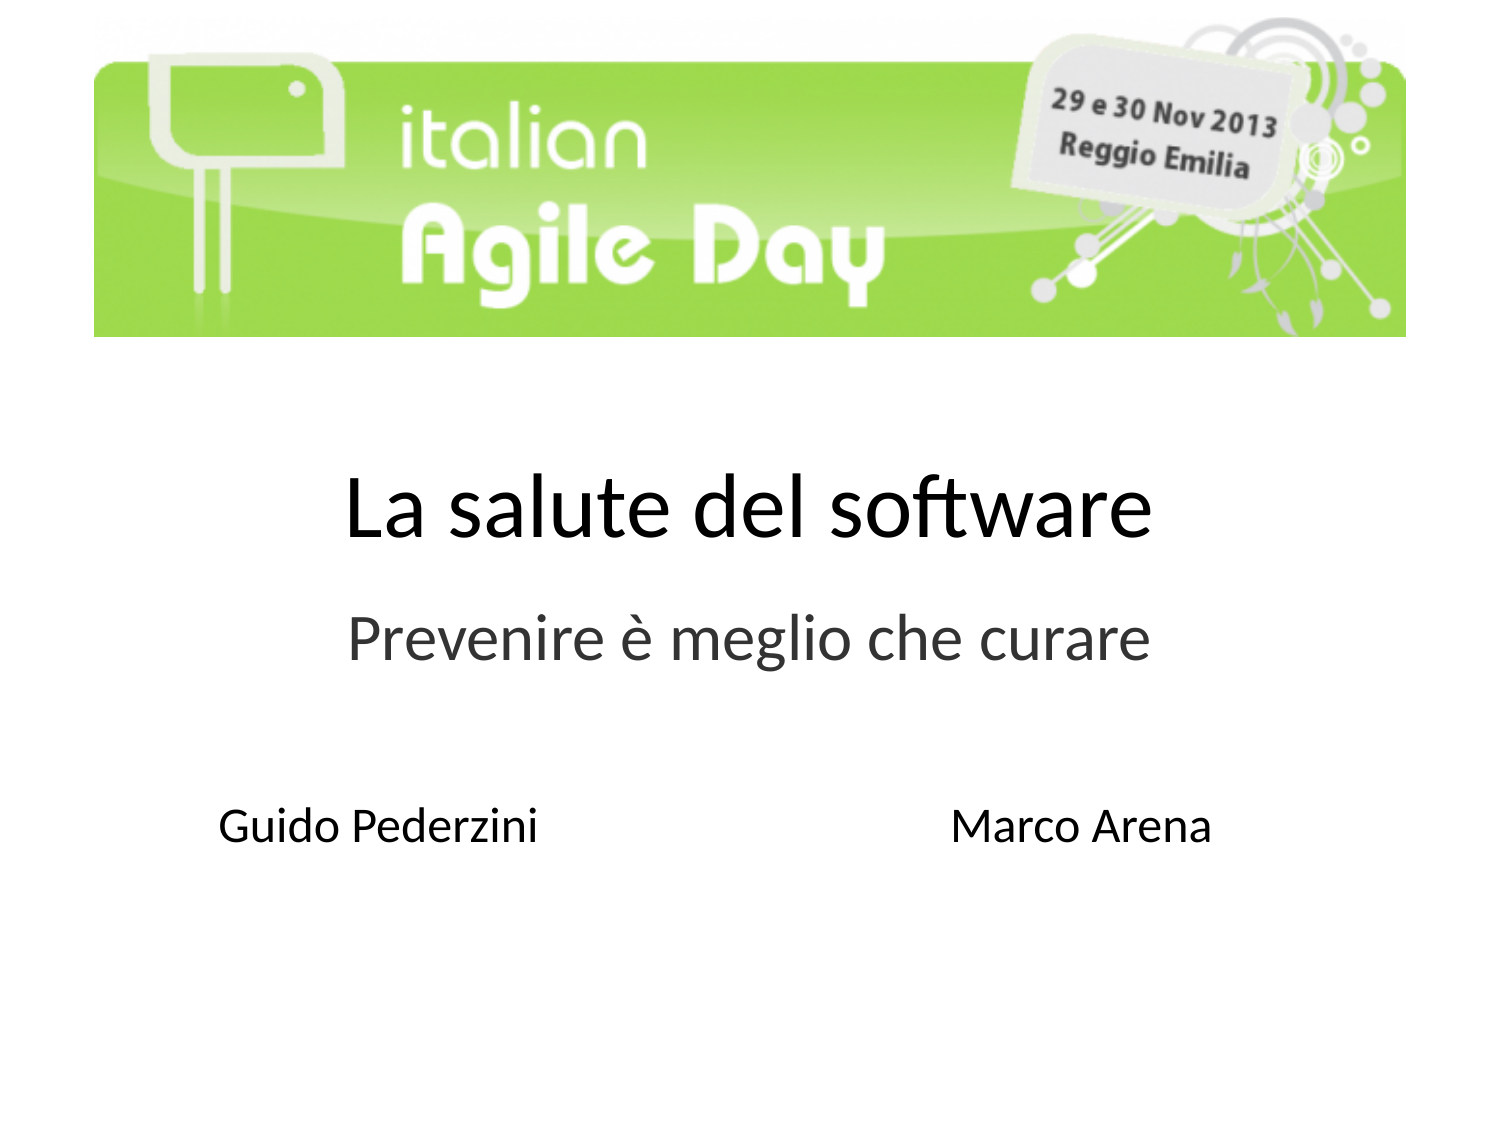

# La salute del software
Prevenire è meglio che curare
 Guido Pederzini
 Marco Arena